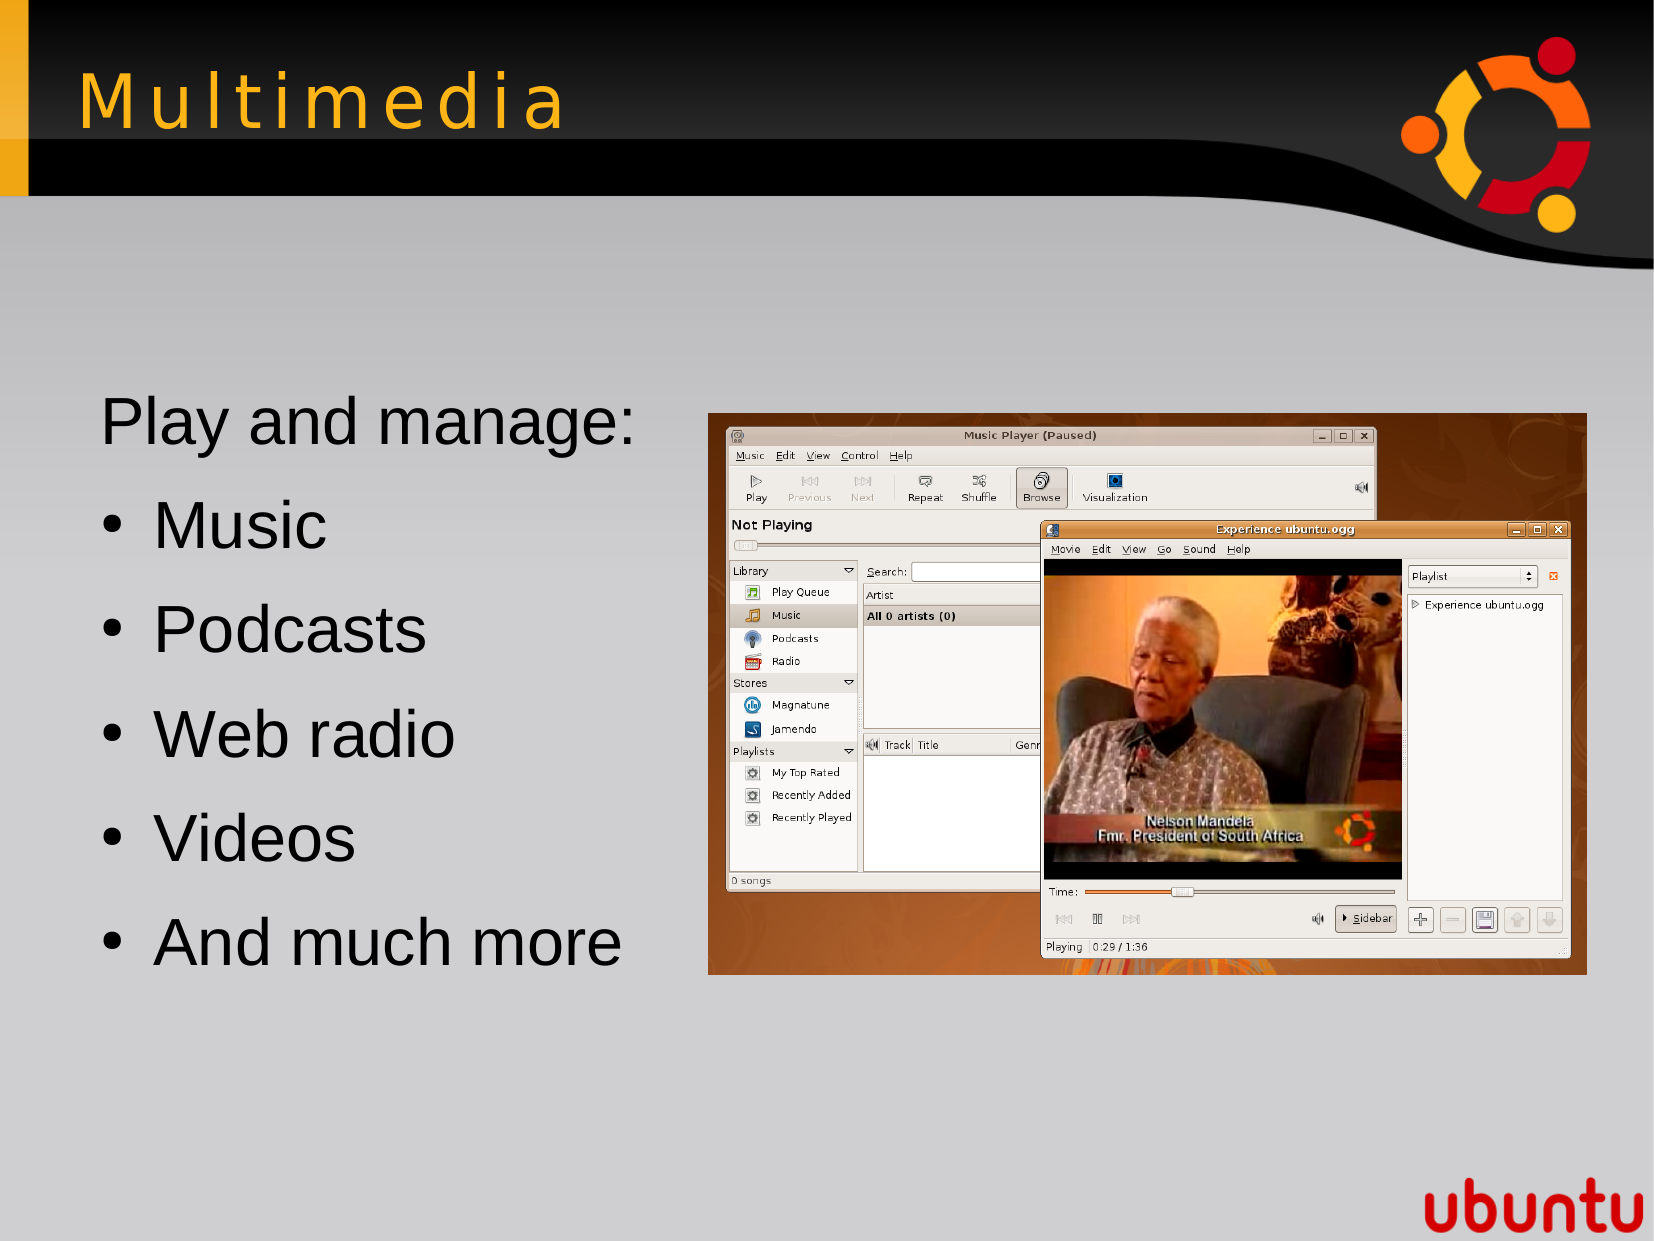

# Multimedia
Play and manage:
Music
Podcasts
Web radio
Videos
And much more